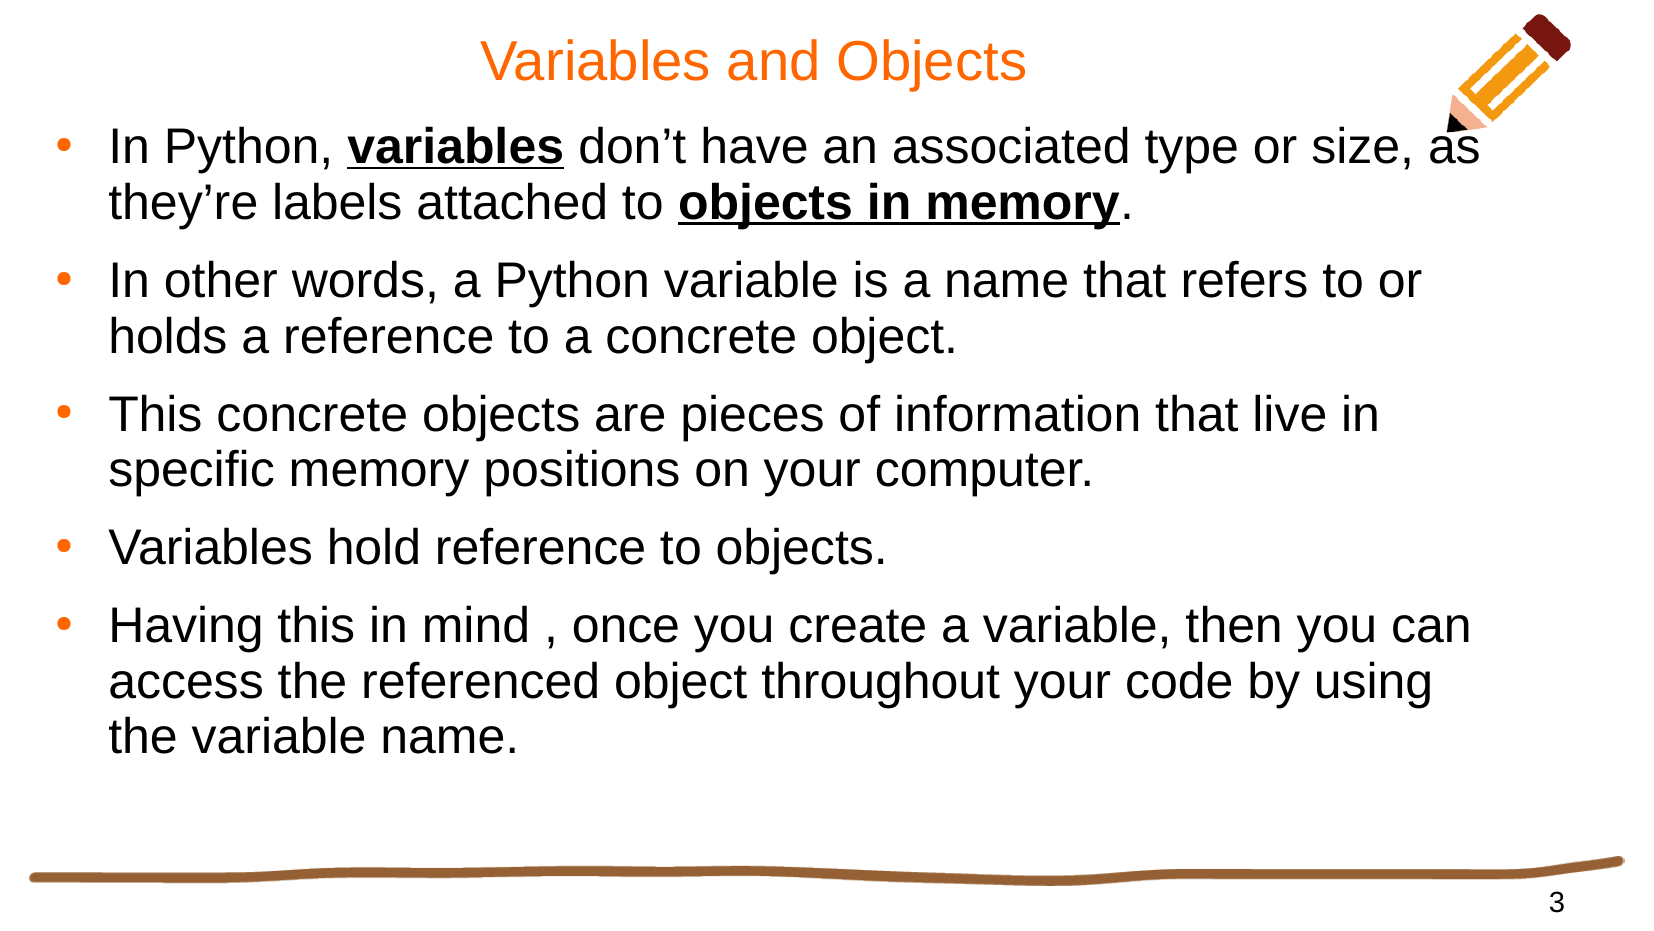

# Variables and Objects
In Python, variables don’t have an associated type or size, as they’re labels attached to objects in memory.
In other words, a Python variable is a name that refers to or holds a reference to a concrete object.
This concrete objects are pieces of information that live in specific memory positions on your computer.
Variables hold reference to objects.
Having this in mind , once you create a variable, then you can access the referenced object throughout your code by using the variable name.
3